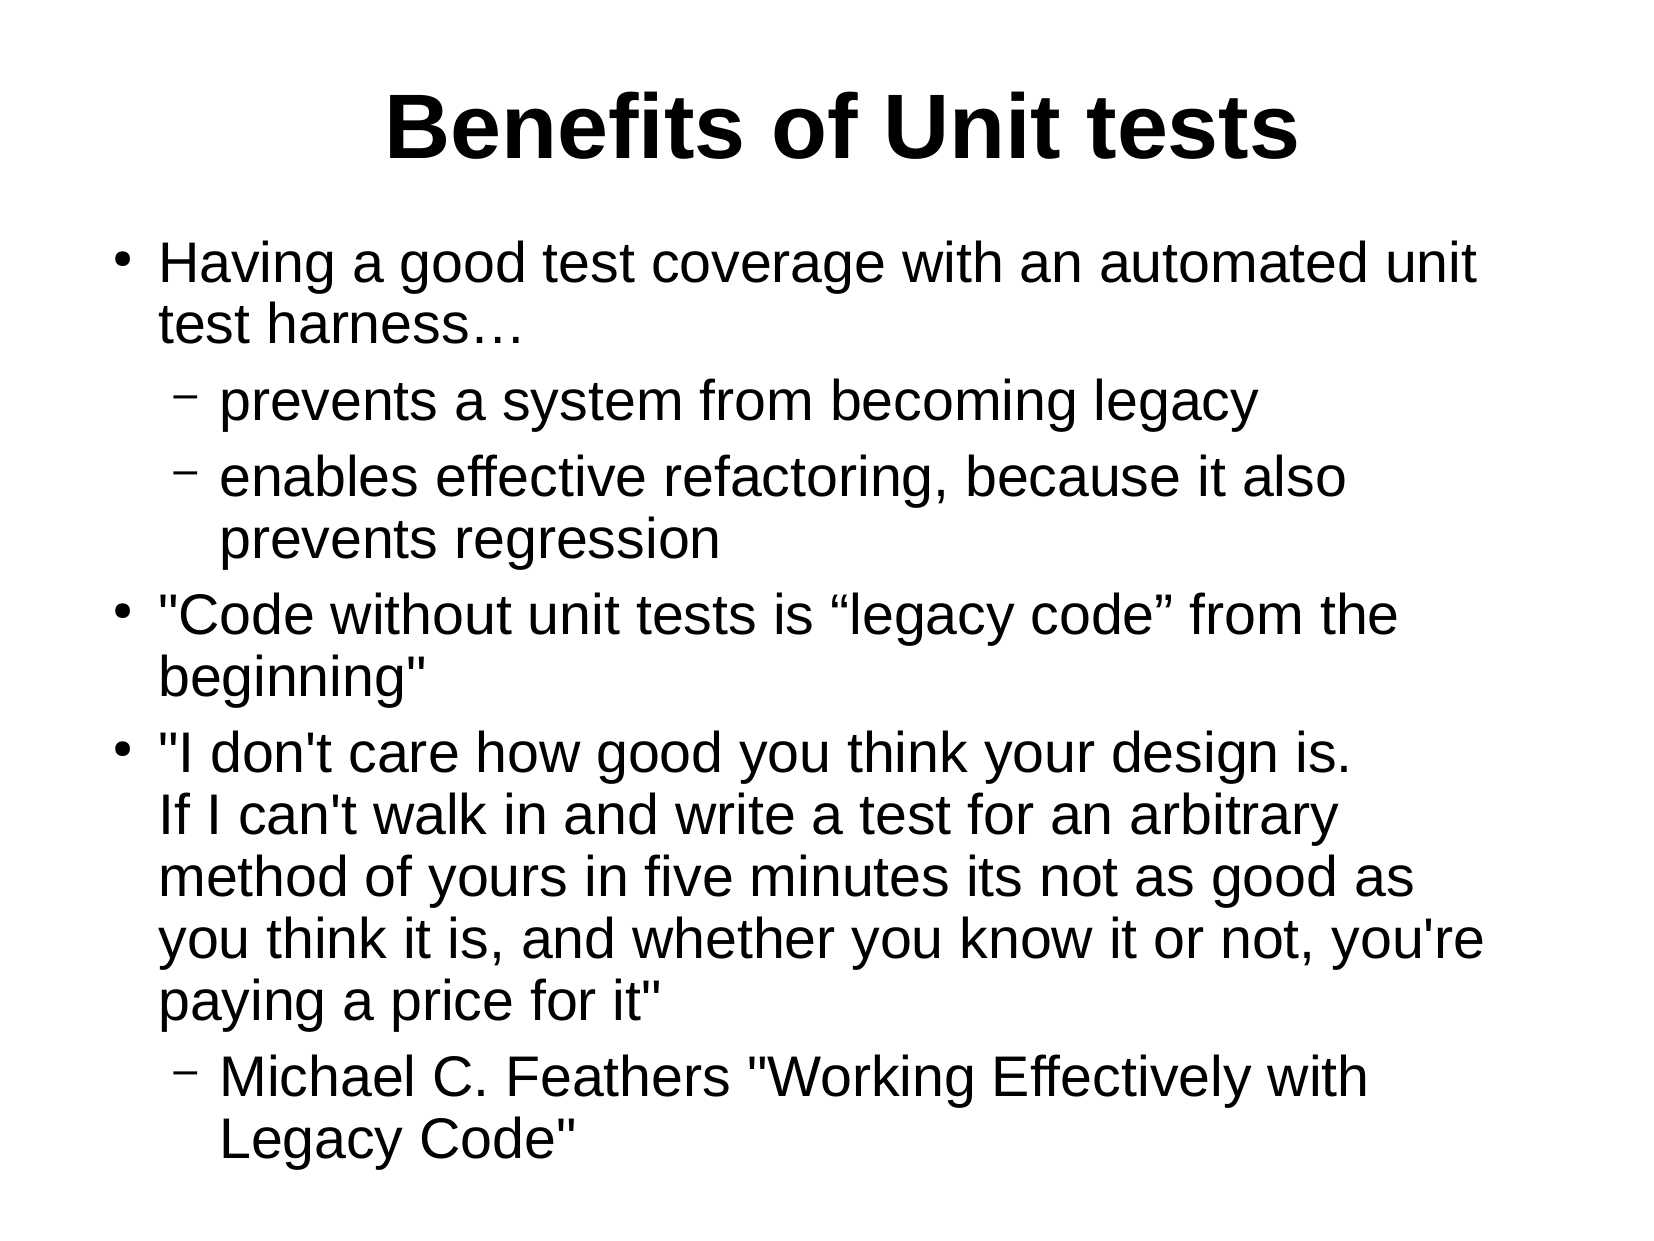

# Benefits of Unit tests
Having a good test coverage with an automated unit test harness…
prevents a system from becoming legacy
enables effective refactoring, because it also prevents regression
"Code without unit tests is “legacy code” from the beginning"
"I don't care how good you think your design is.
If I can't walk in and write a test for an arbitrary method of yours in five minutes its not as good as you think it is, and whether you know it or not, you're paying a price for it"
Michael C. Feathers "Working Effectively with Legacy Code"